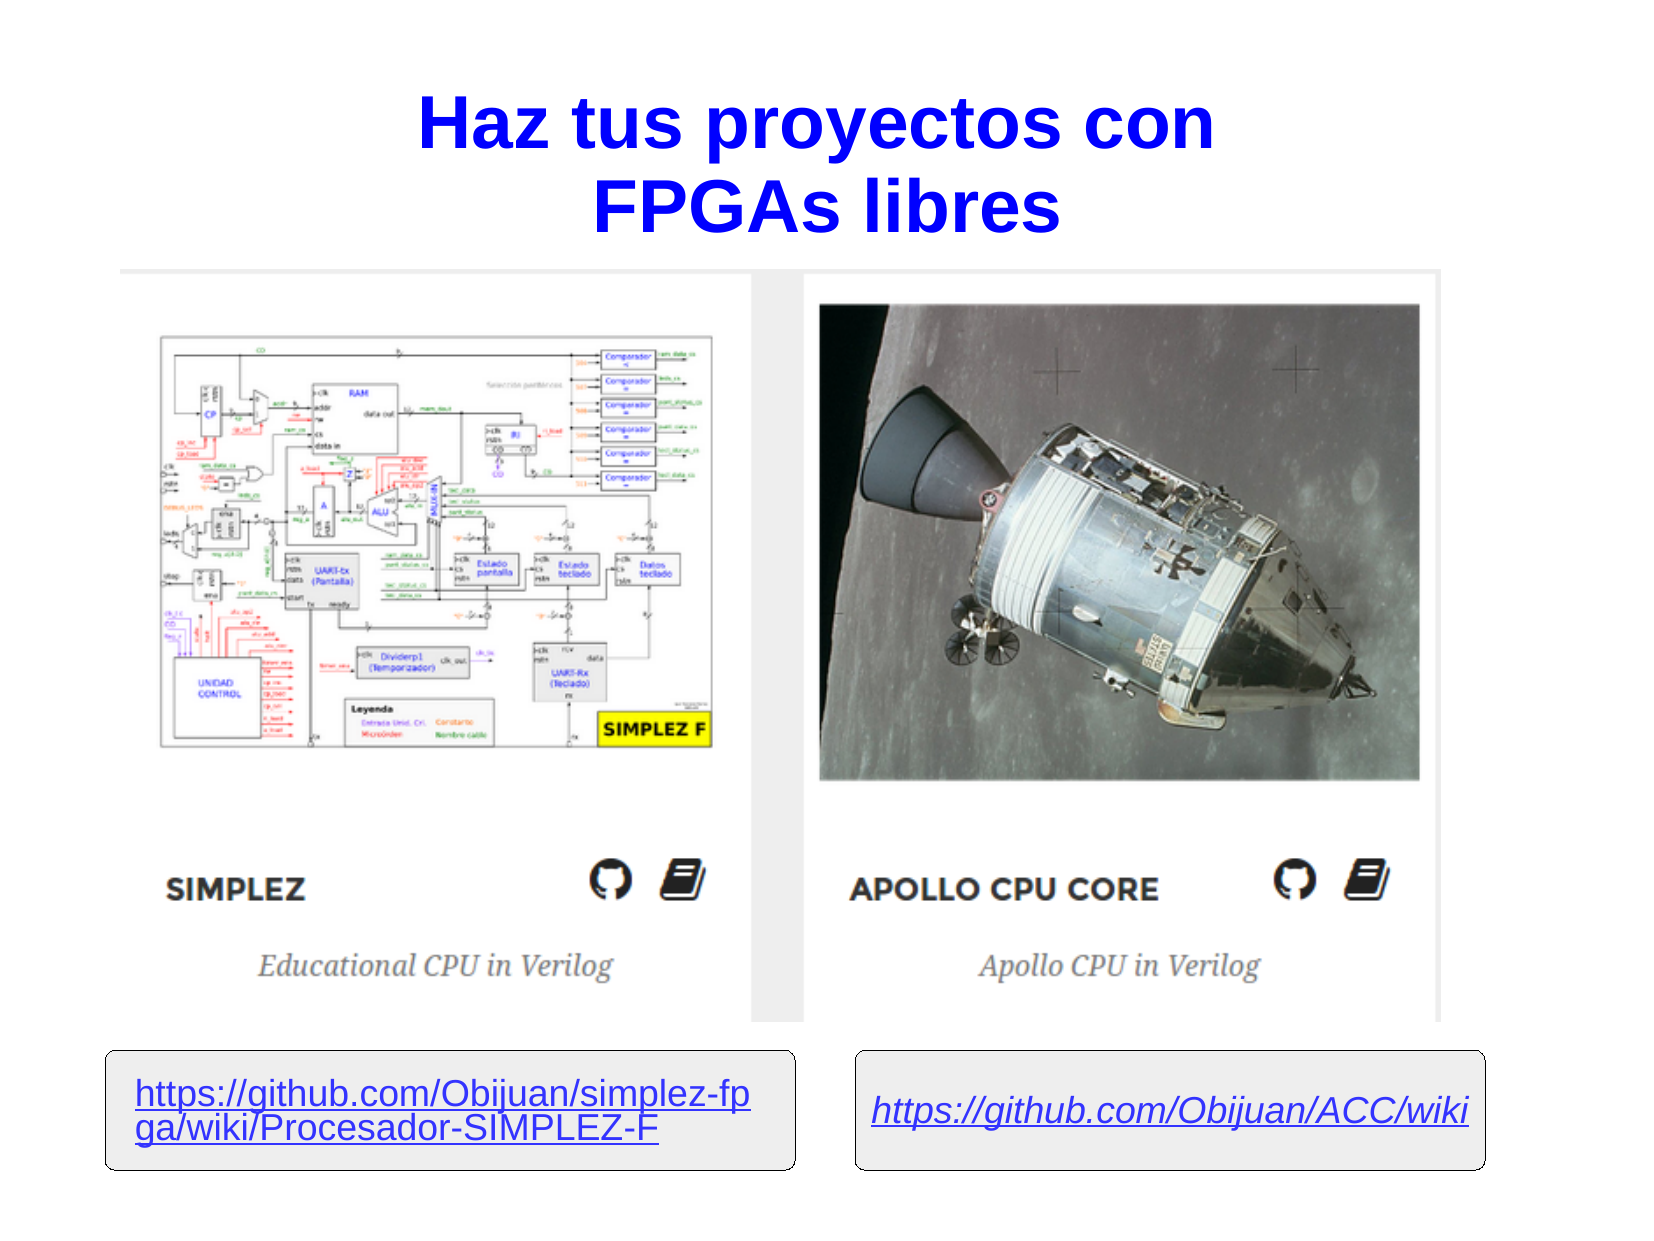

Haz tus proyectos con
 FPGAs libres
https://github.com/Obijuan/ACC/wiki
https://github.com/Obijuan/simplez-fpga/wiki/Procesador-SIMPLEZ-F